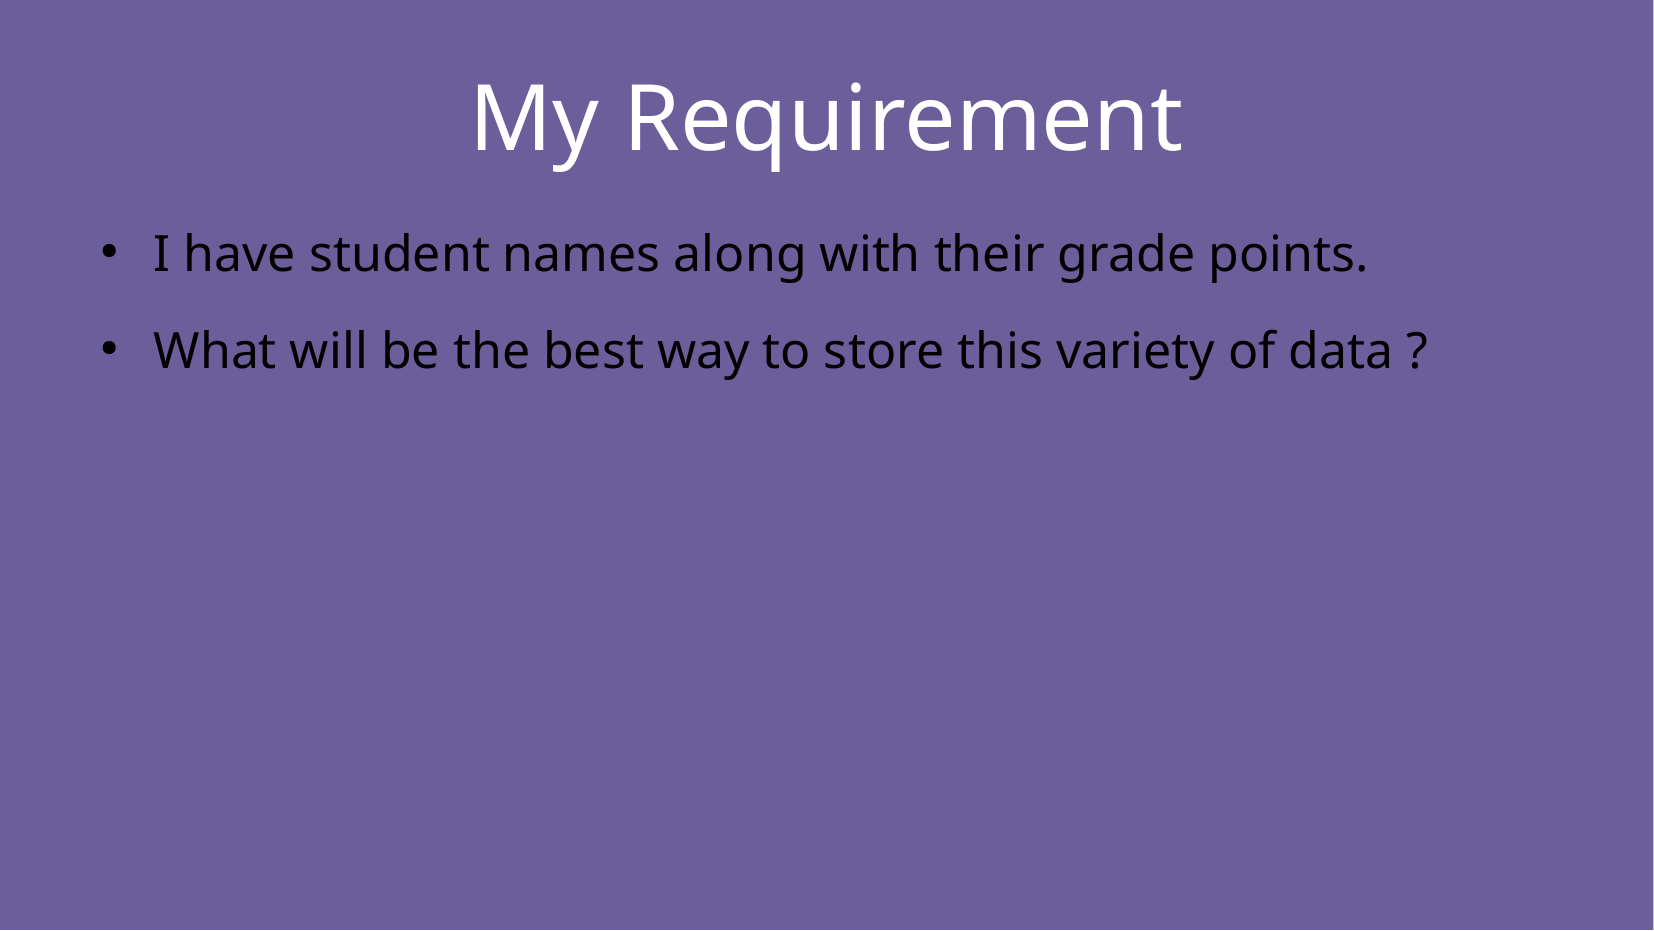

# My Requirement
I have student names along with their grade points.
What will be the best way to store this variety of data ?